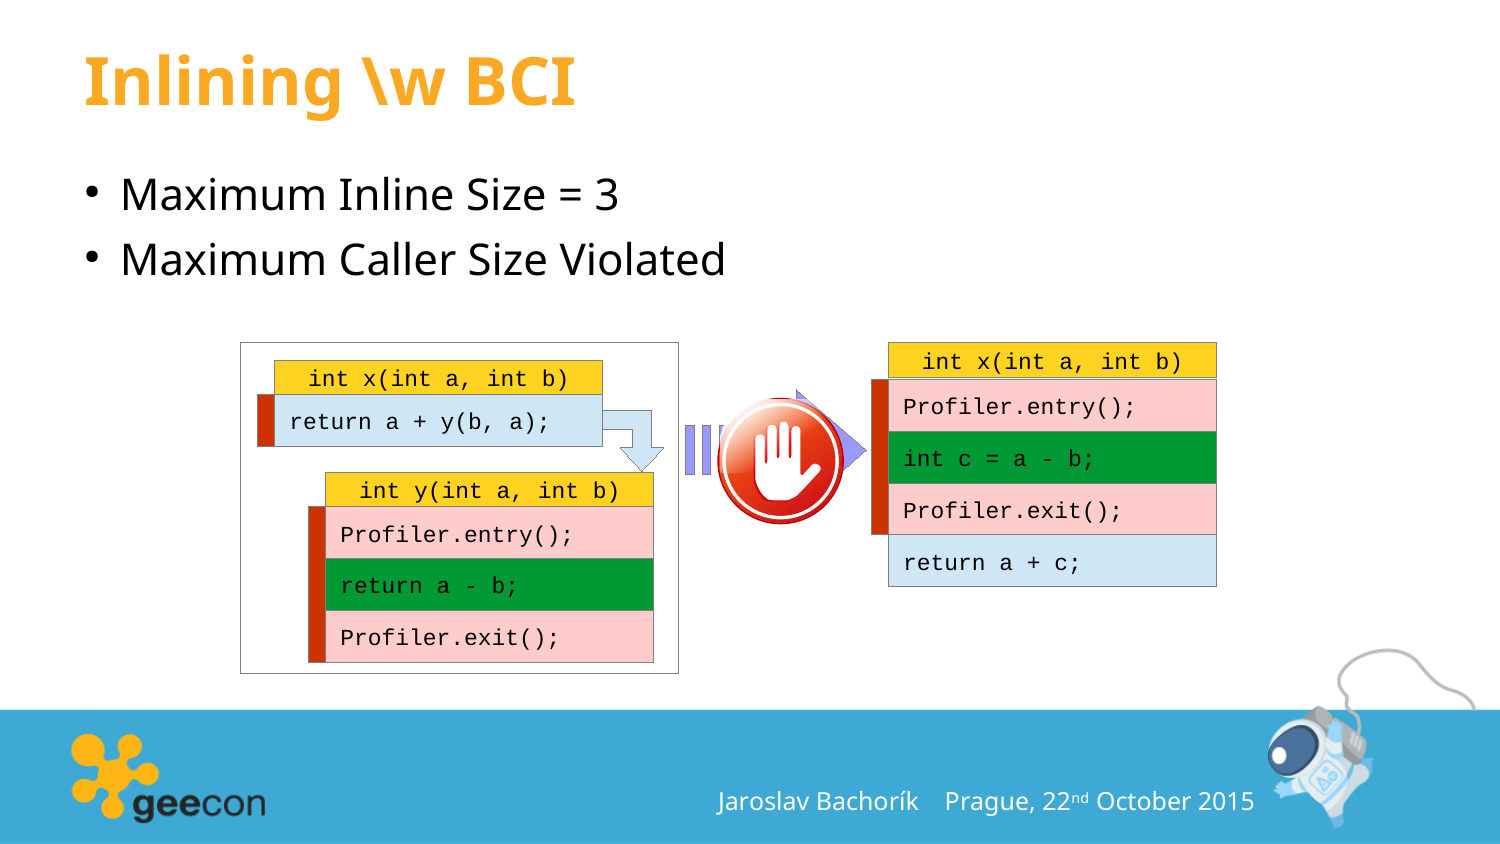

# Inlining \w BCI
Maximum Inline Size = 3
Maximum Caller Size Violated
int x(int a, int b)
Profiler.entry();
int c = a - b;
Profiler.exit();
return a + c;
int x(int a, int b)
Inline?
return a + y(b, a);
int y(int a, int b)
Profiler.entry();
return a - b;
Profiler.exit();
Jaroslav Bachorík Prague, 22nd October 2015